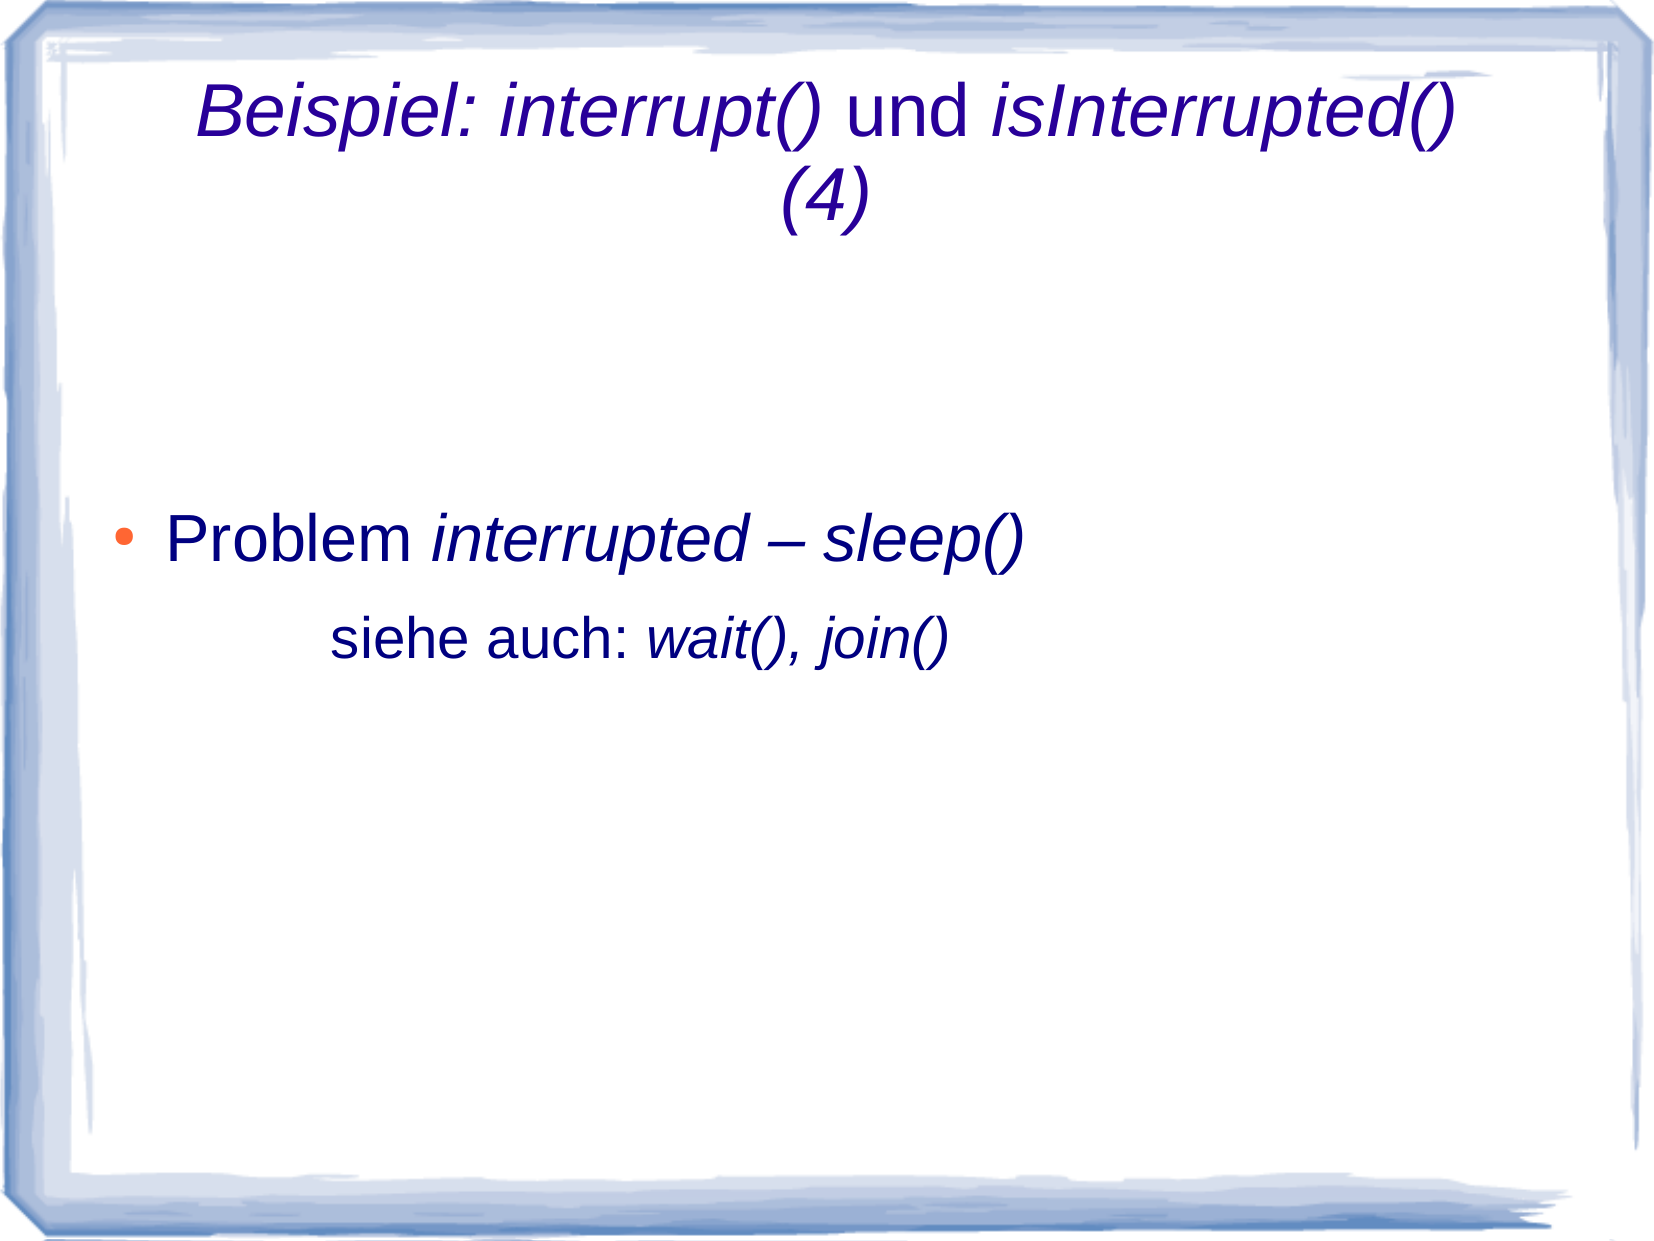

# Beispiel: interrupt() und isInterrupted() (4)
Problem interrupted – sleep()
siehe auch: wait(), join()